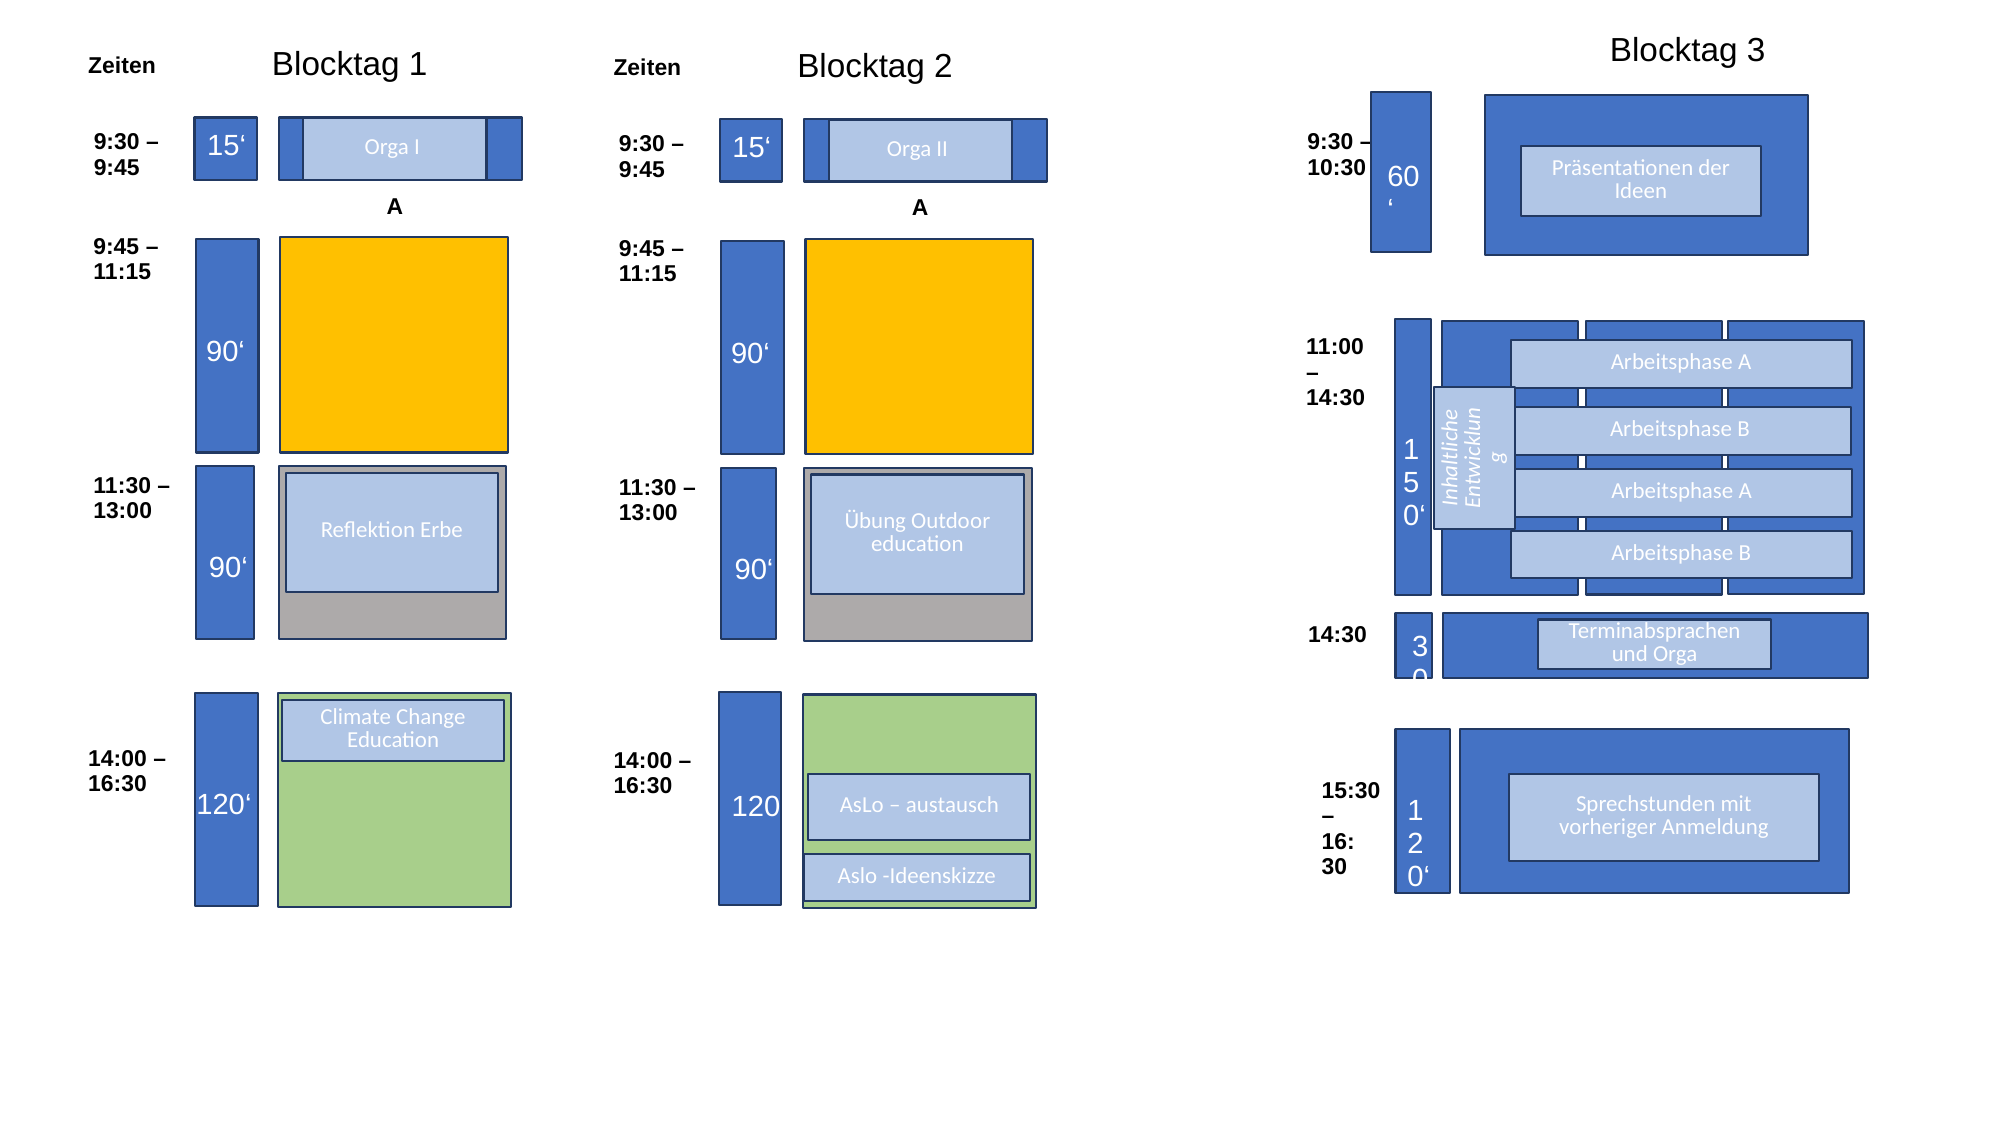

Blocktag 3
9:30 – 10:30
Präsentationen der Ideen
60‘
11:00 – 14:30
4‘
Arbeitsphase A
Arbeitsphase B
Inhaltliche Entwicklung
150‘
Arbeitsphase A
120‘
Arbeitsphase B
14:30
Terminabsprachen und Orga
30‘
15:30 –
16: 30
120‘
120‘
Blocktag 1
Zeiten
Orga I
9:30 – 9:45
15‘
A
9:45 – 11:15
90‘
11:30 – 13:00
Reflektion Erbe
90‘
Climate Change Education
14:00 –
16:30
120‘
Blocktag 2
Zeiten
Orga II
9:30 – 9:45
15‘
A
9:45 – 11:15
90‘
11:30 – 13:00
Übung Outdoor education
90‘
14:00 –
16:30
120
Zukunft zeichnen
Exkursion
Finde jemanden, der..
IPPC
Resilienz - Übung
AsLo – austausch
Sprechstunden mit vorheriger Anmeldung
Brainstroming Aslo
Aslo -Ideenskizze